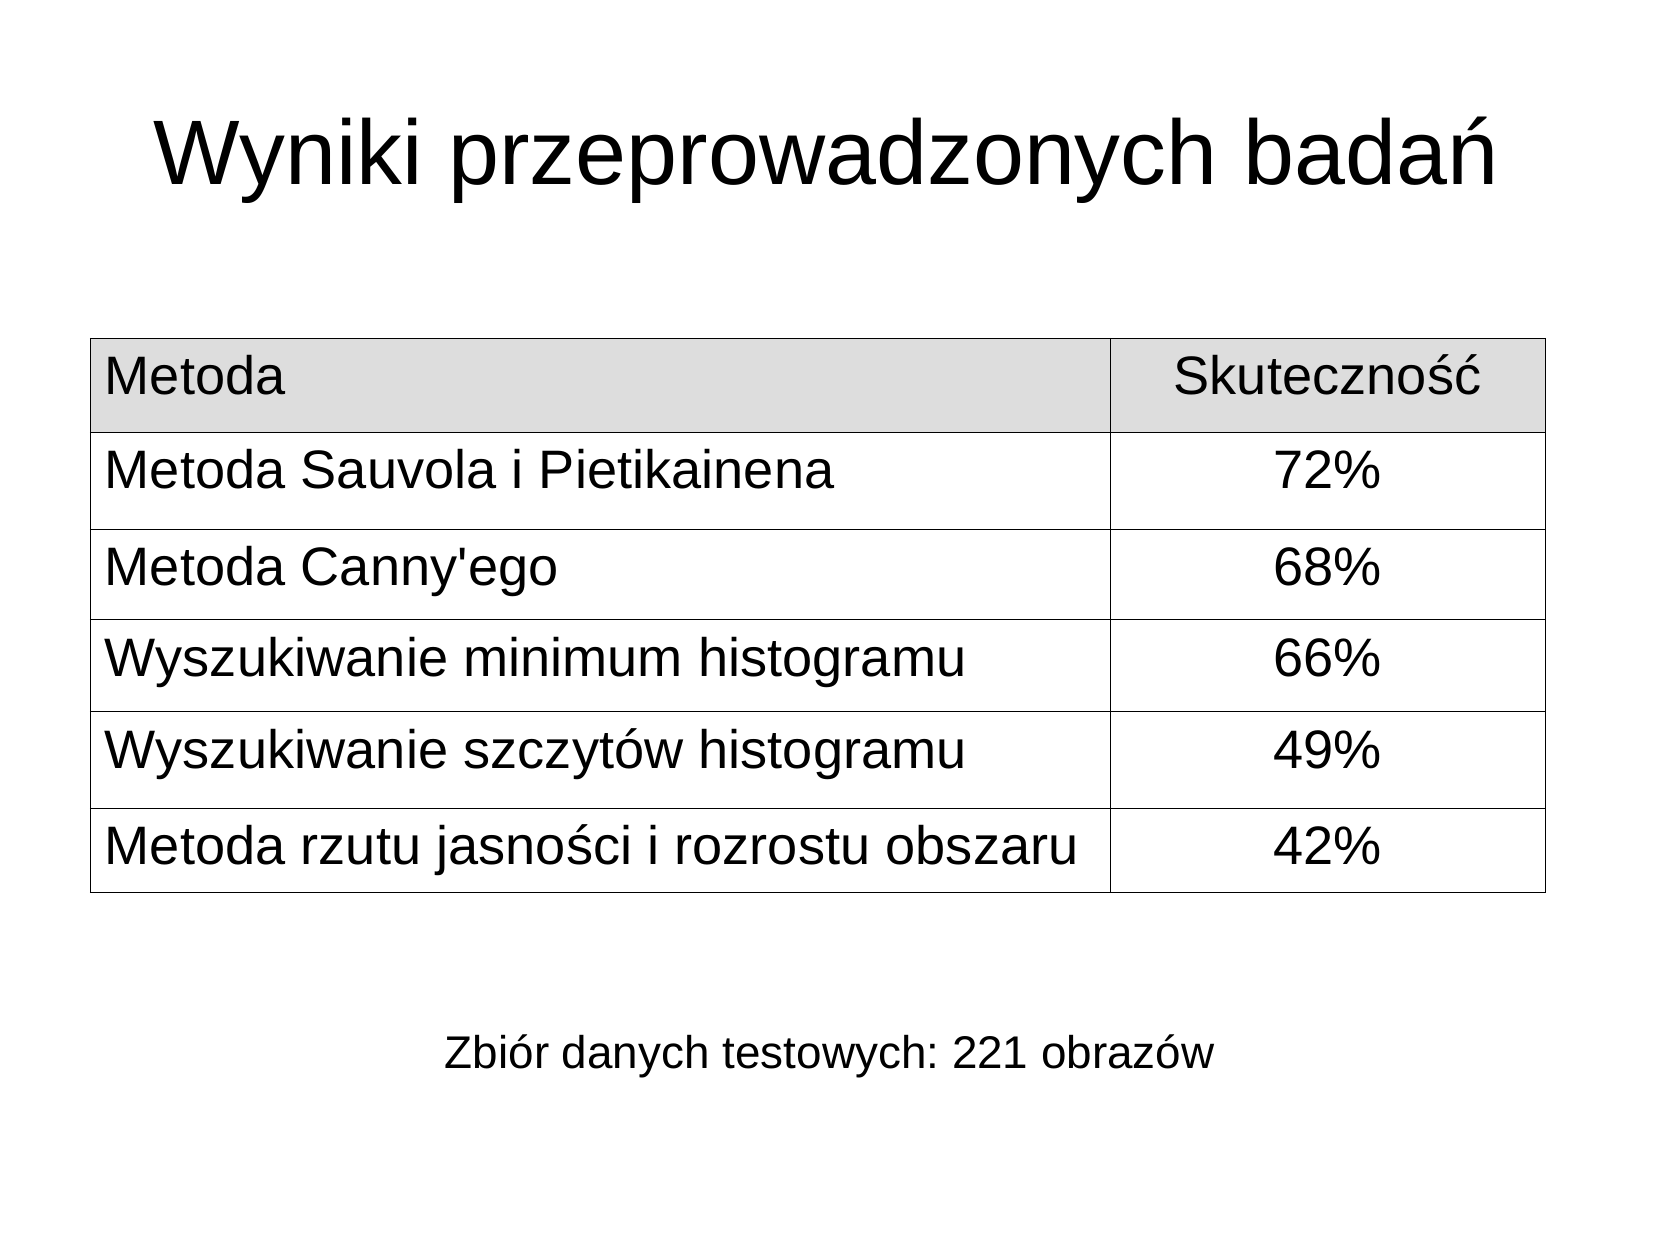

# Wyniki przeprowadzonych badań
| Metoda | Skuteczność |
| --- | --- |
| Metoda Sauvola i Pietikainena | 72% |
| Metoda Canny'ego | 68% |
| Wyszukiwanie minimum histogramu | 66% |
| Wyszukiwanie szczytów histogramu | 49% |
| Metoda rzutu jasności i rozrostu obszaru | 42% |
Zbiór danych testowych: 221 obrazów